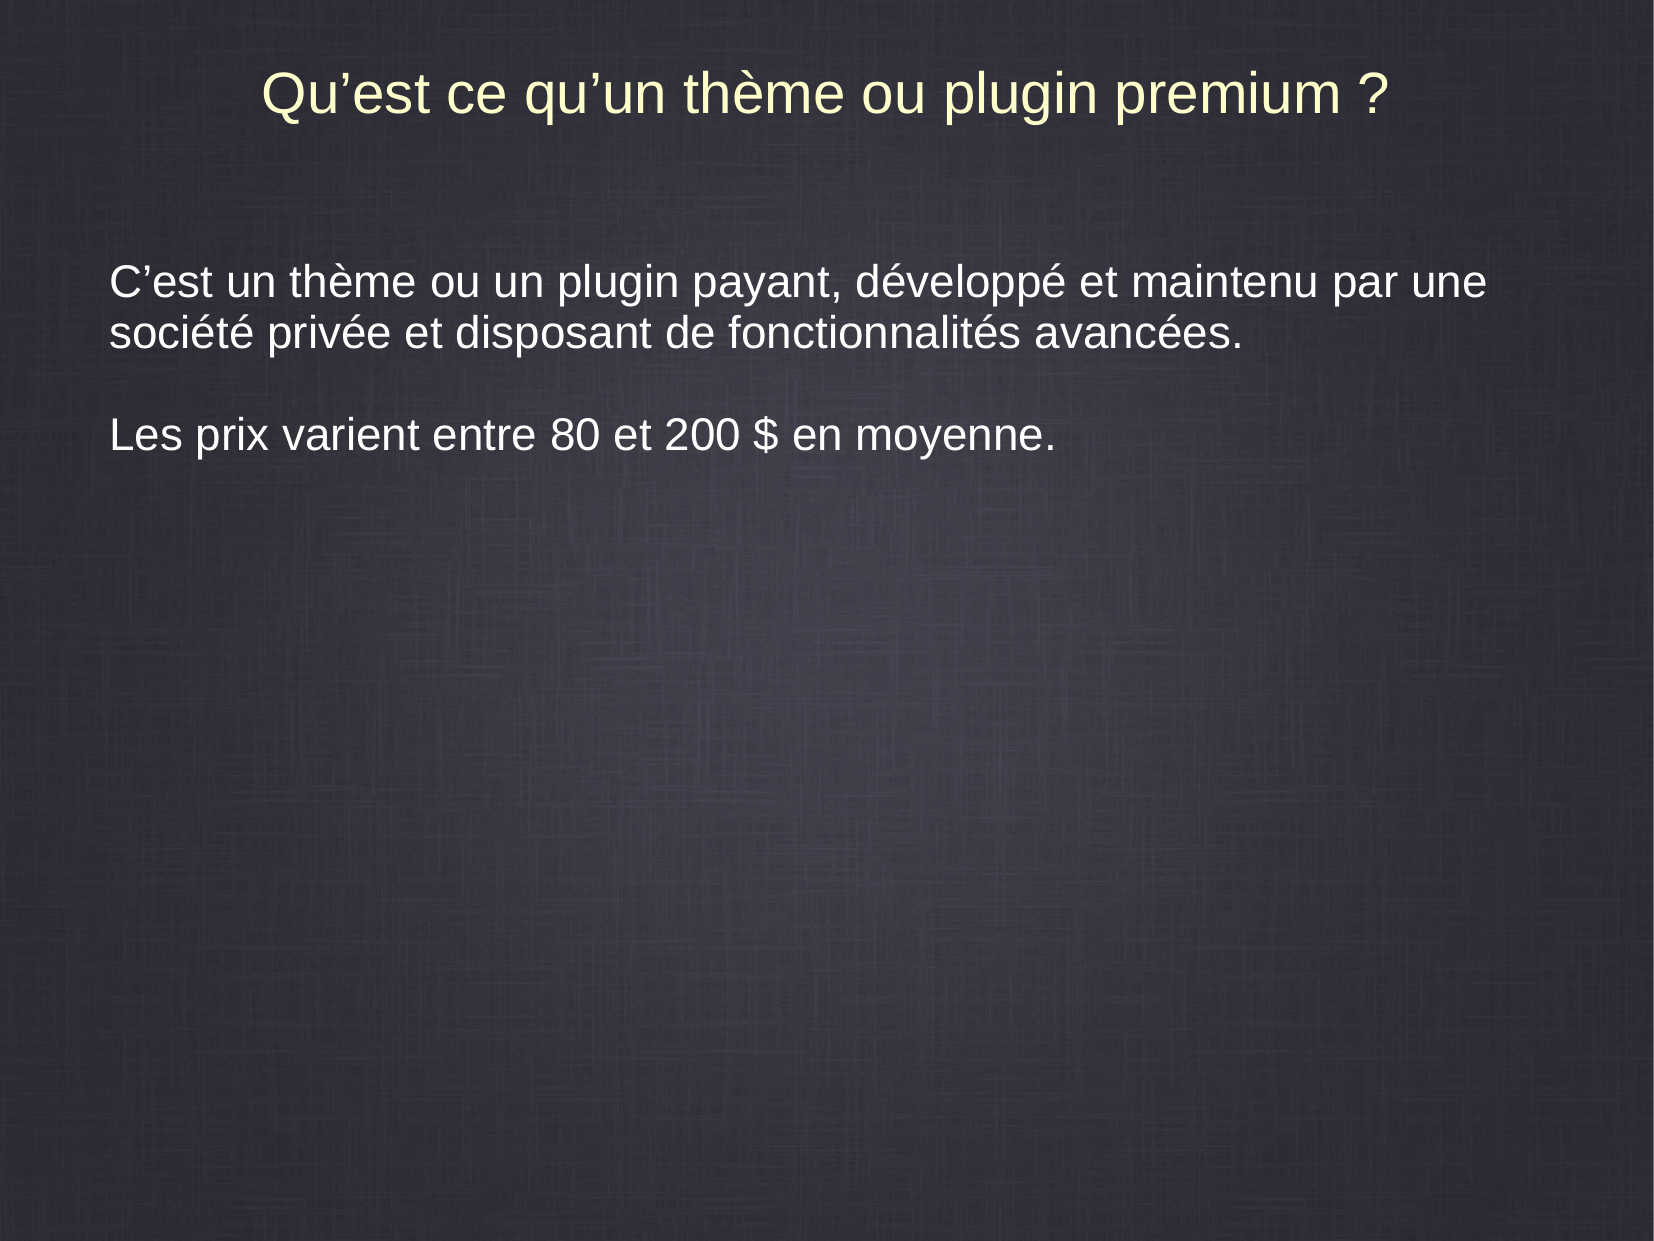

Qu’est ce qu’un thème ou plugin premium ?
C’est un thème ou un plugin payant, développé et maintenu par une société privée et disposant de fonctionnalités avancées.
Les prix varient entre 80 et 200 $ en moyenne.